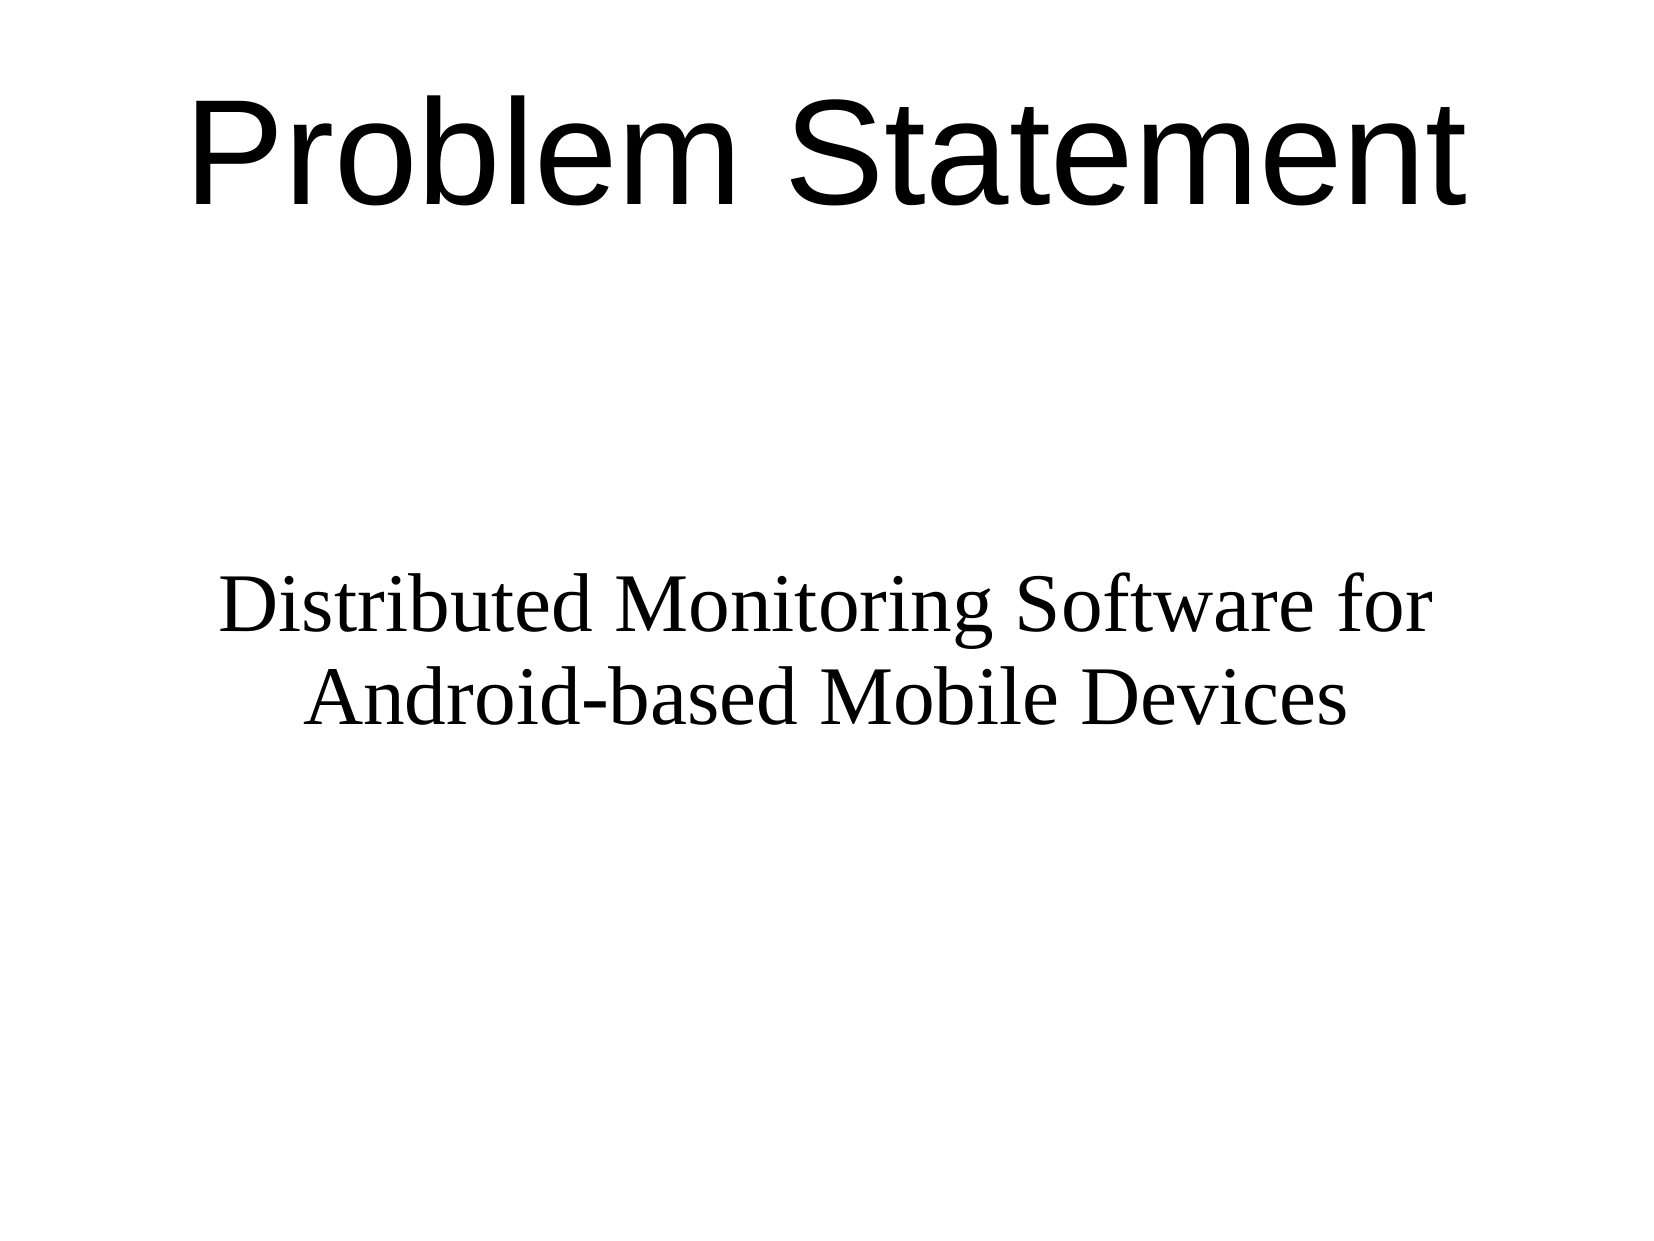

# Problem Statement
Distributed Monitoring Software for Android-based Mobile Devices